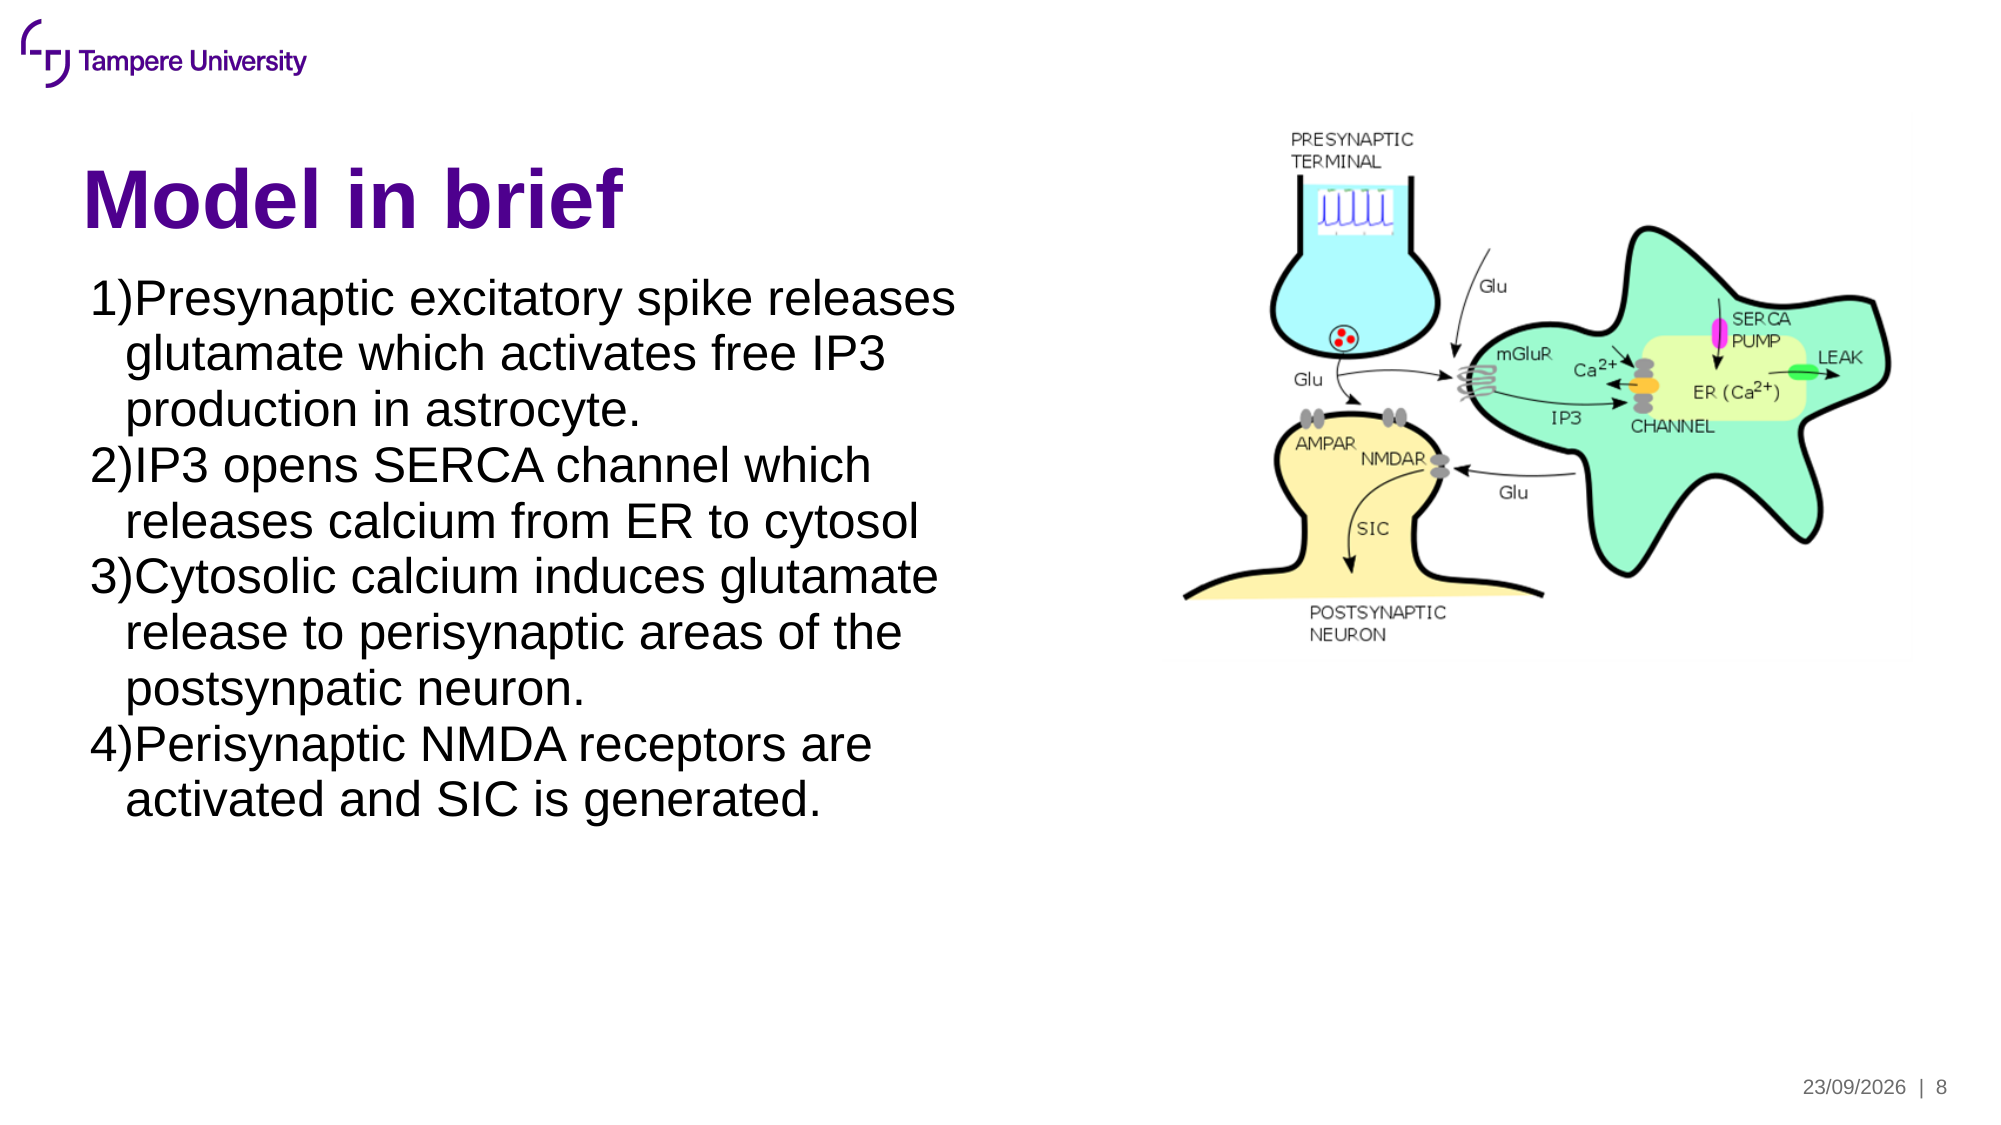

# Model in brief
Presynaptic excitatory spike releases glutamate which activates free IP3 production in astrocyte.
IP3 opens SERCA channel which releases calcium from ER to cytosol
Cytosolic calcium induces glutamate release to perisynaptic areas of the postsynpatic neuron.
Perisynaptic NMDA receptors are activated and SIC is generated.